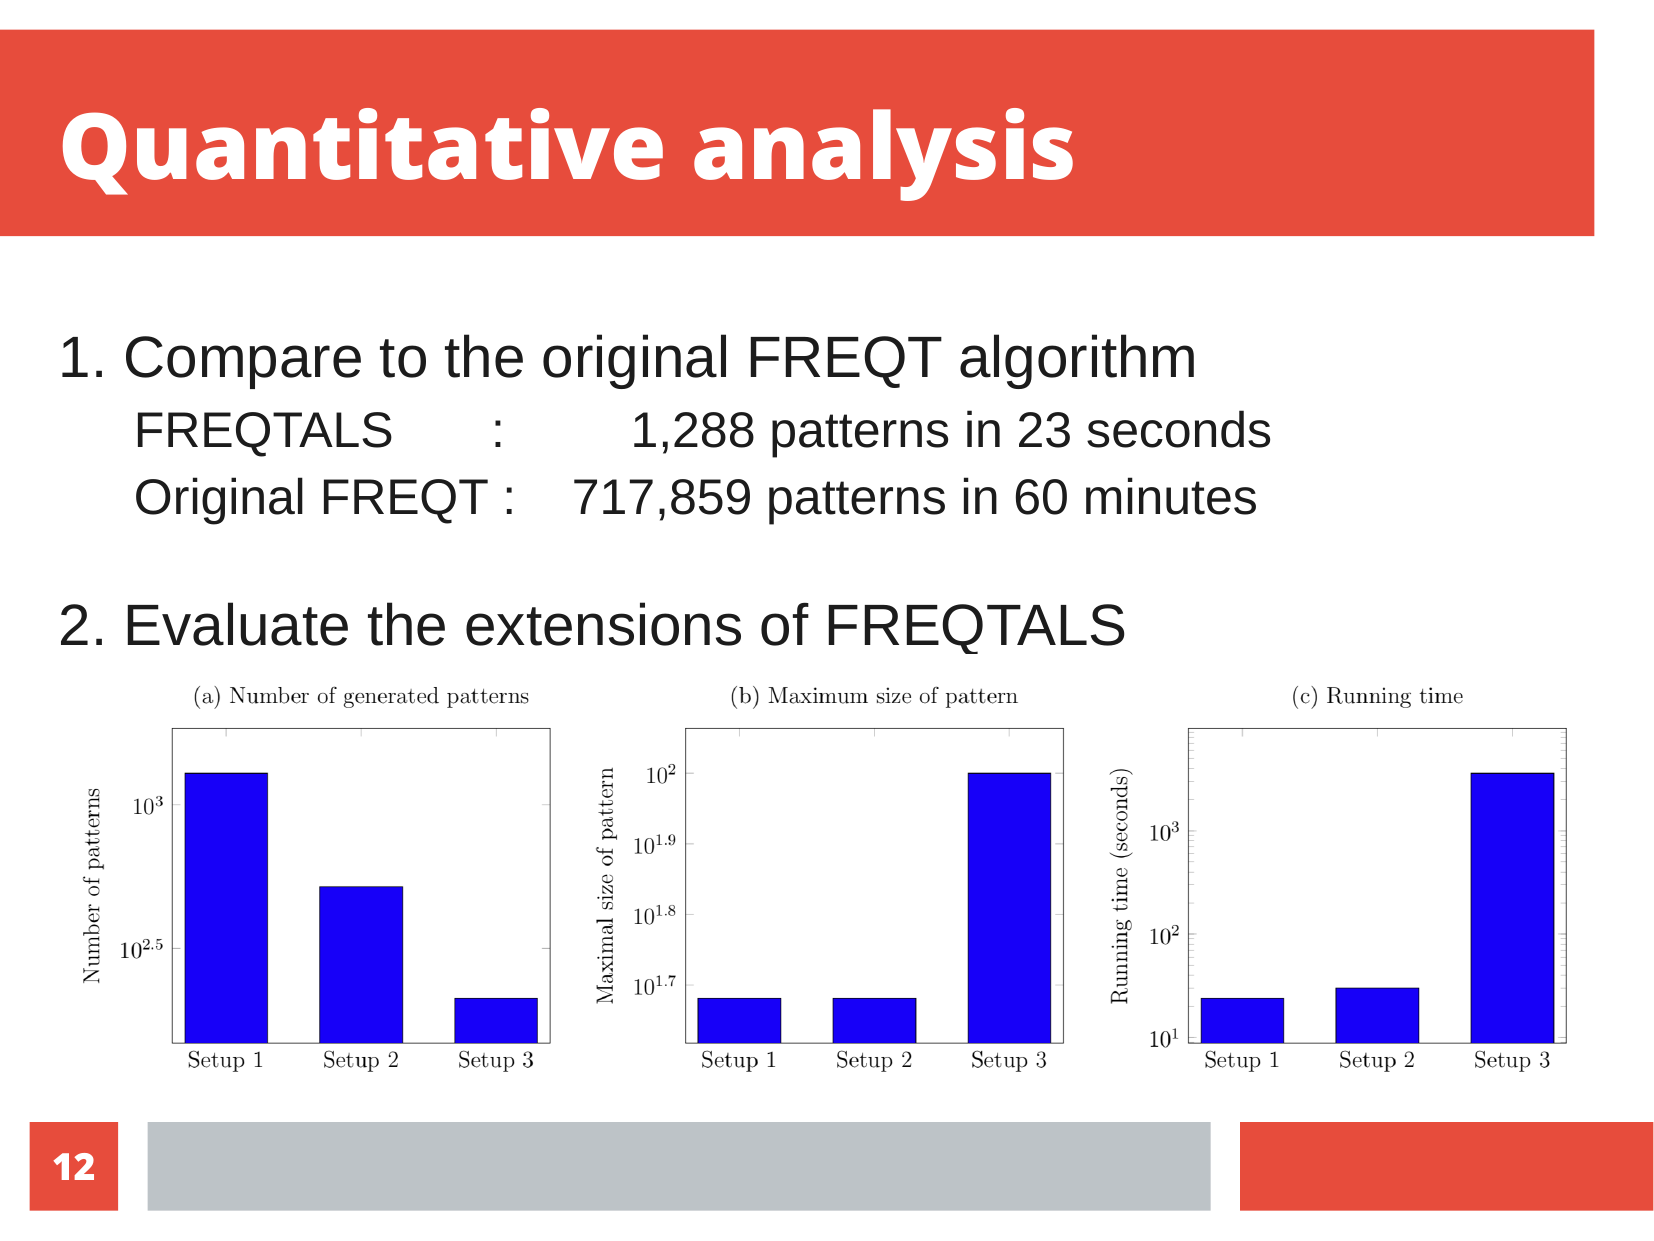

# Quantitative analysis
1. Compare to the original FREQT algorithm
	FREQTALS : 1,288 patterns in 23 seconds
	Original FREQT : 717,859 patterns in 60 minutes
2. Evaluate the extensions of FREQTALS
12